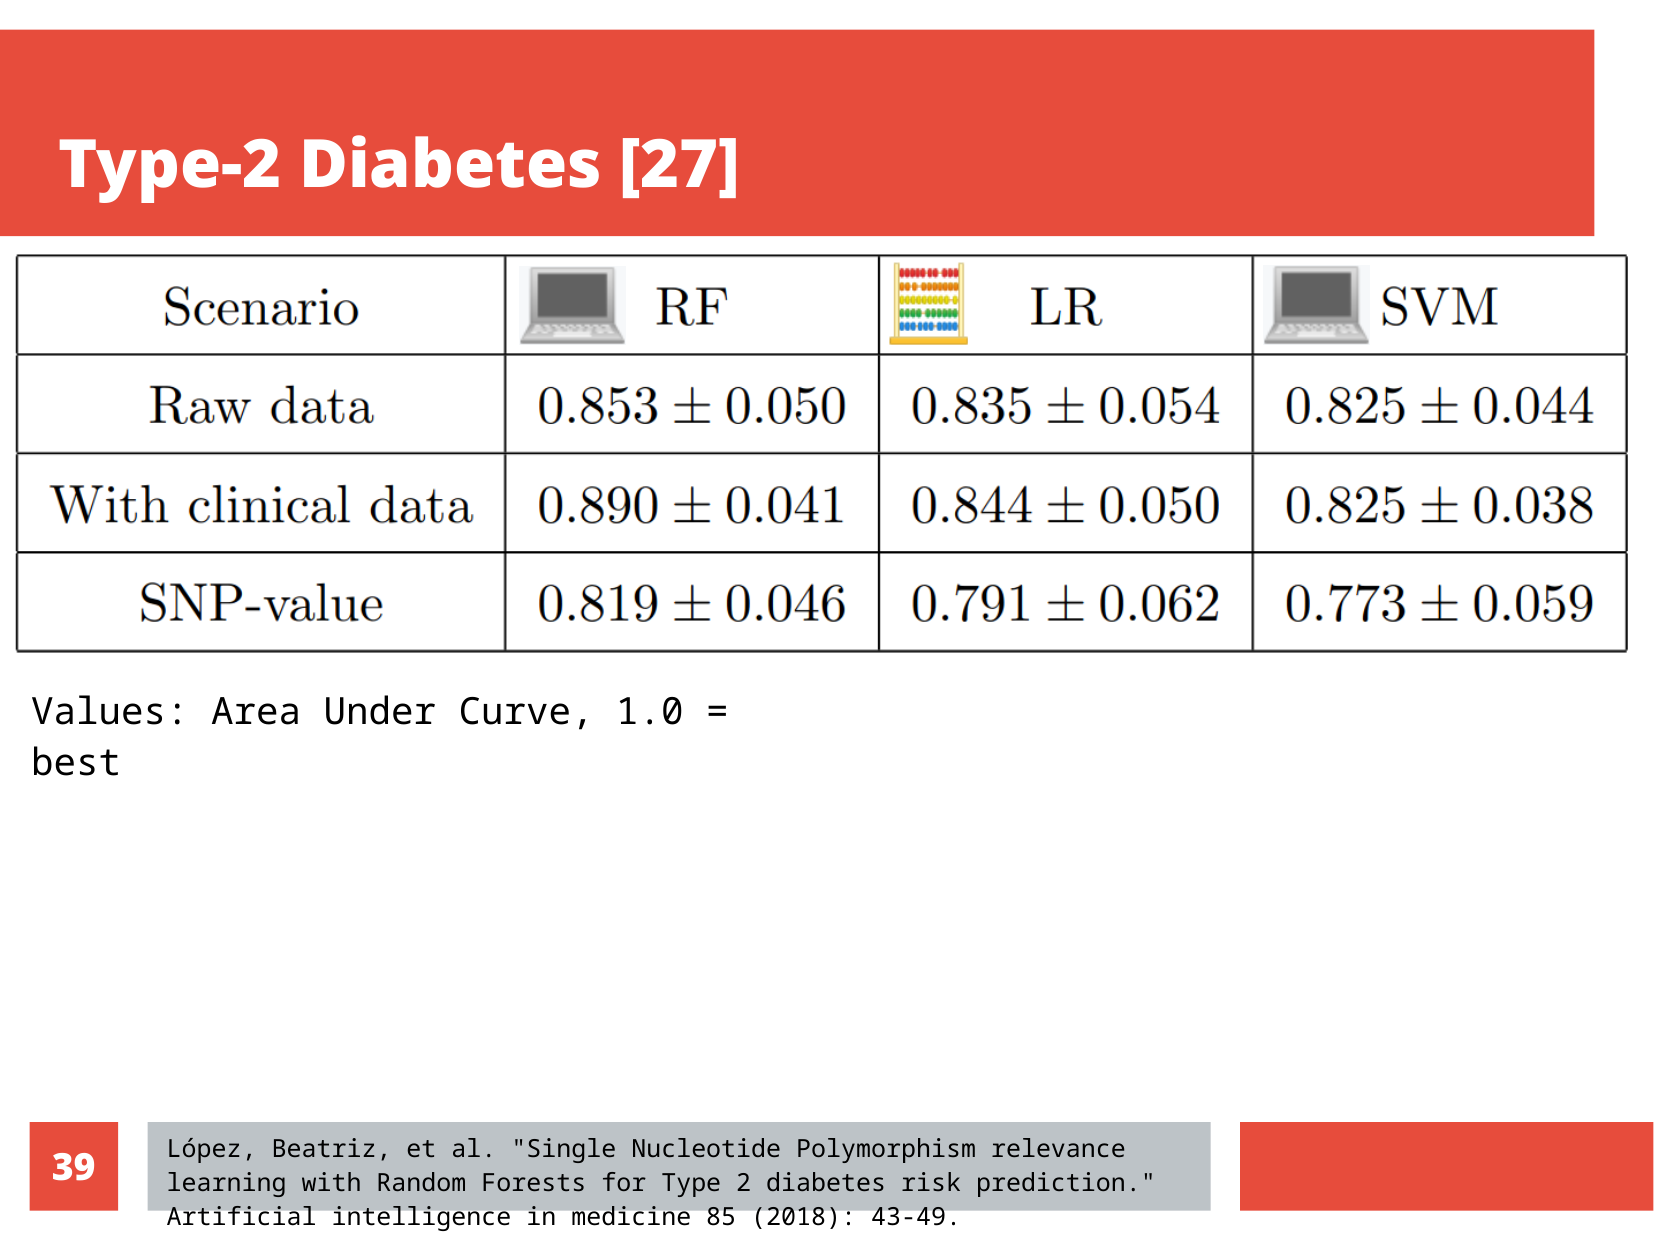

# Type-2 Diabetes [27]
Values: Area Under Curve, 1.0 = best
39
López, Beatriz, et al. "Single Nucleotide Polymorphism relevance learning with Random Forests for Type 2 diabetes risk prediction." Artificial intelligence in medicine 85 (2018): 43-49.